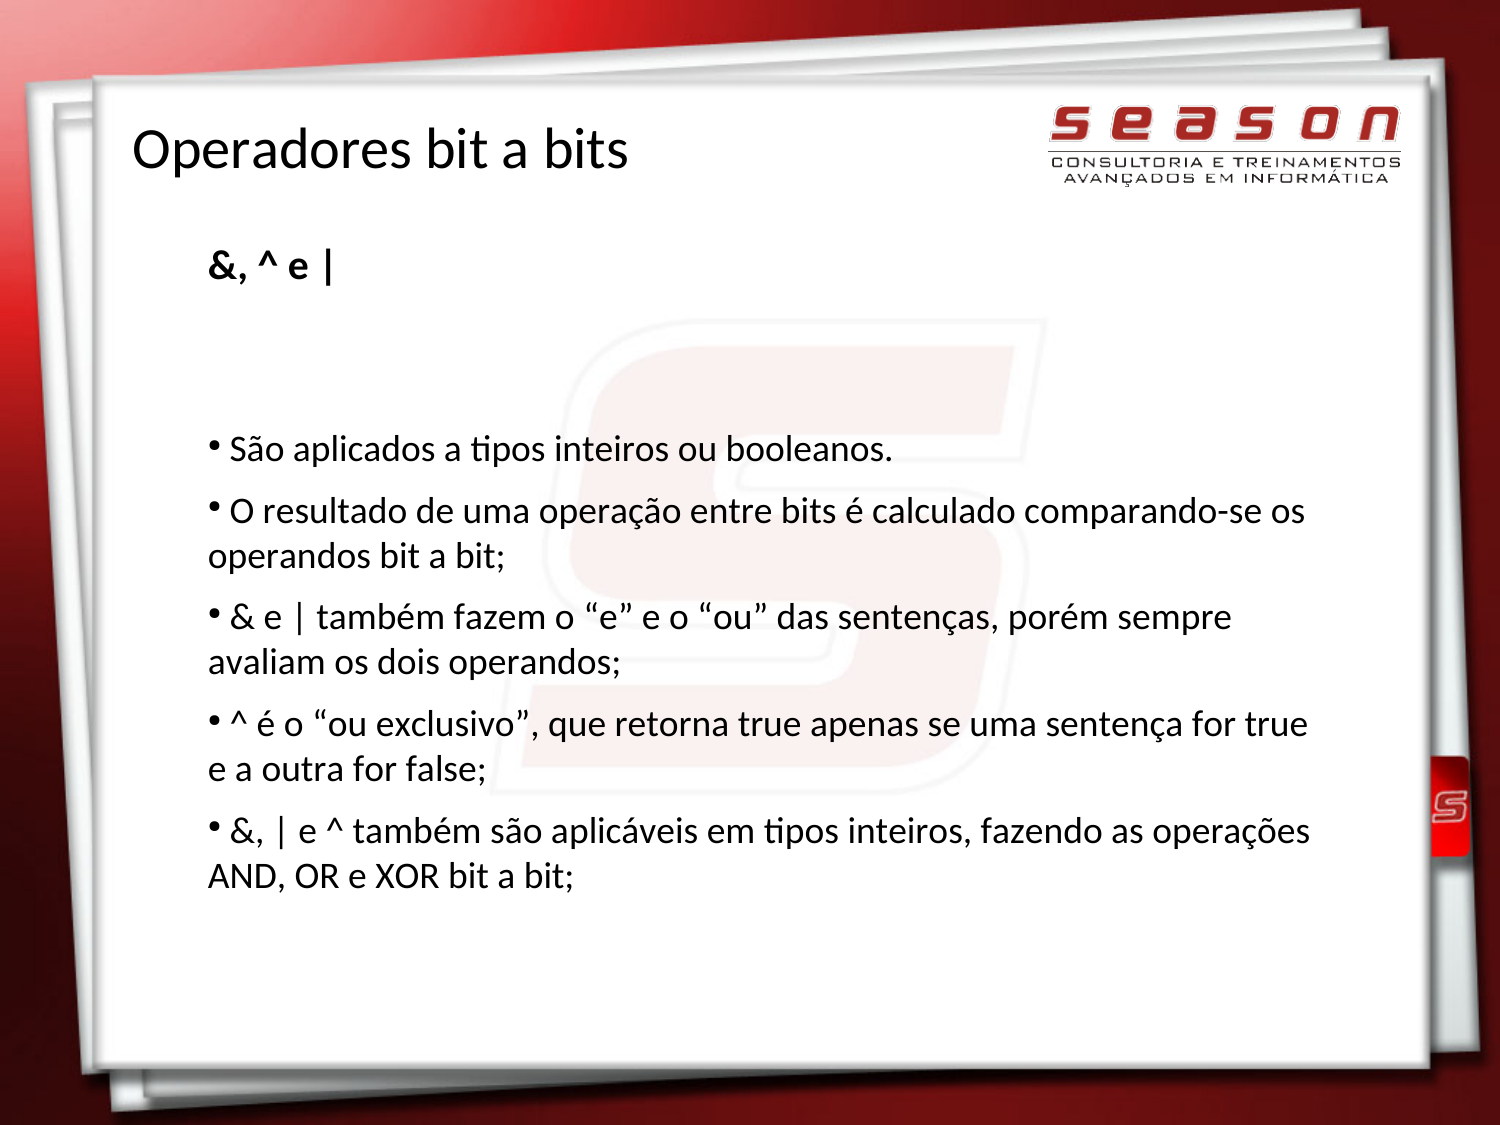

# Operadores bit a bits
&, ^ e |
 São aplicados a tipos inteiros ou booleanos.
 O resultado de uma operação entre bits é calculado comparando-se os operandos bit a bit;
 & e | também fazem o “e” e o “ou” das sentenças, porém sempre avaliam os dois operandos;
 ^ é o “ou exclusivo”, que retorna true apenas se uma sentença for true e a outra for false;
 &, | e ^ também são aplicáveis em tipos inteiros, fazendo as operações AND, OR e XOR bit a bit;